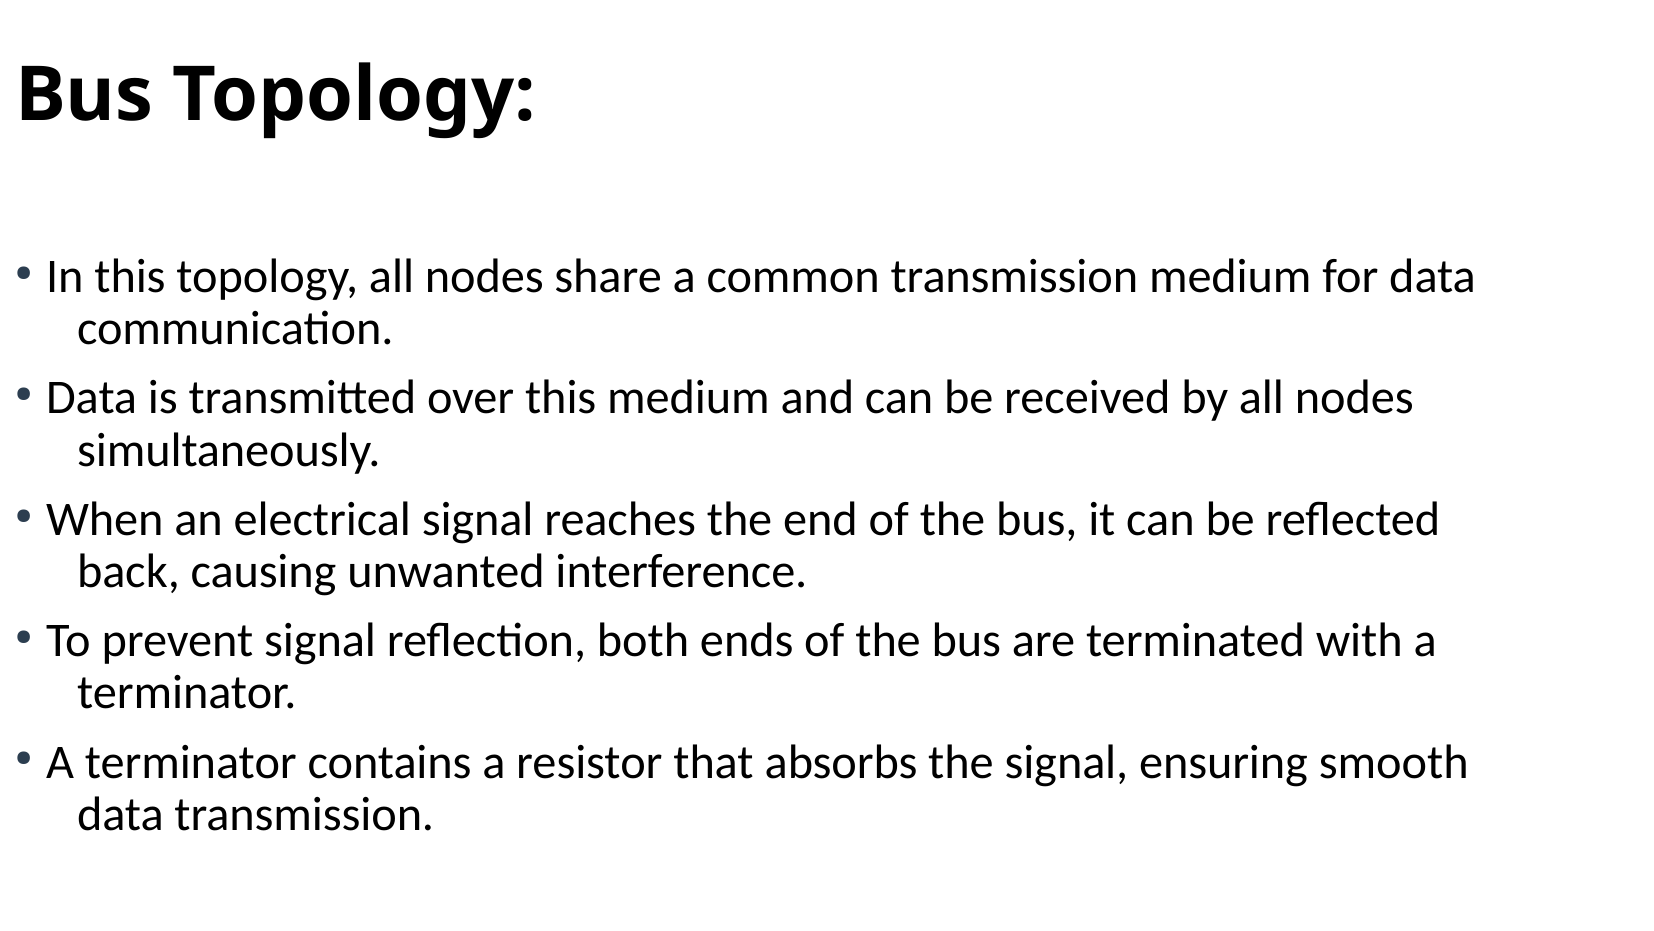

# Bus Topology:
In this topology, all nodes share a common transmission medium for data communication.
Data is transmitted over this medium and can be received by all nodes simultaneously.
When an electrical signal reaches the end of the bus, it can be reflected back, causing unwanted interference.
To prevent signal reflection, both ends of the bus are terminated with a terminator.
A terminator contains a resistor that absorbs the signal, ensuring smooth data transmission.